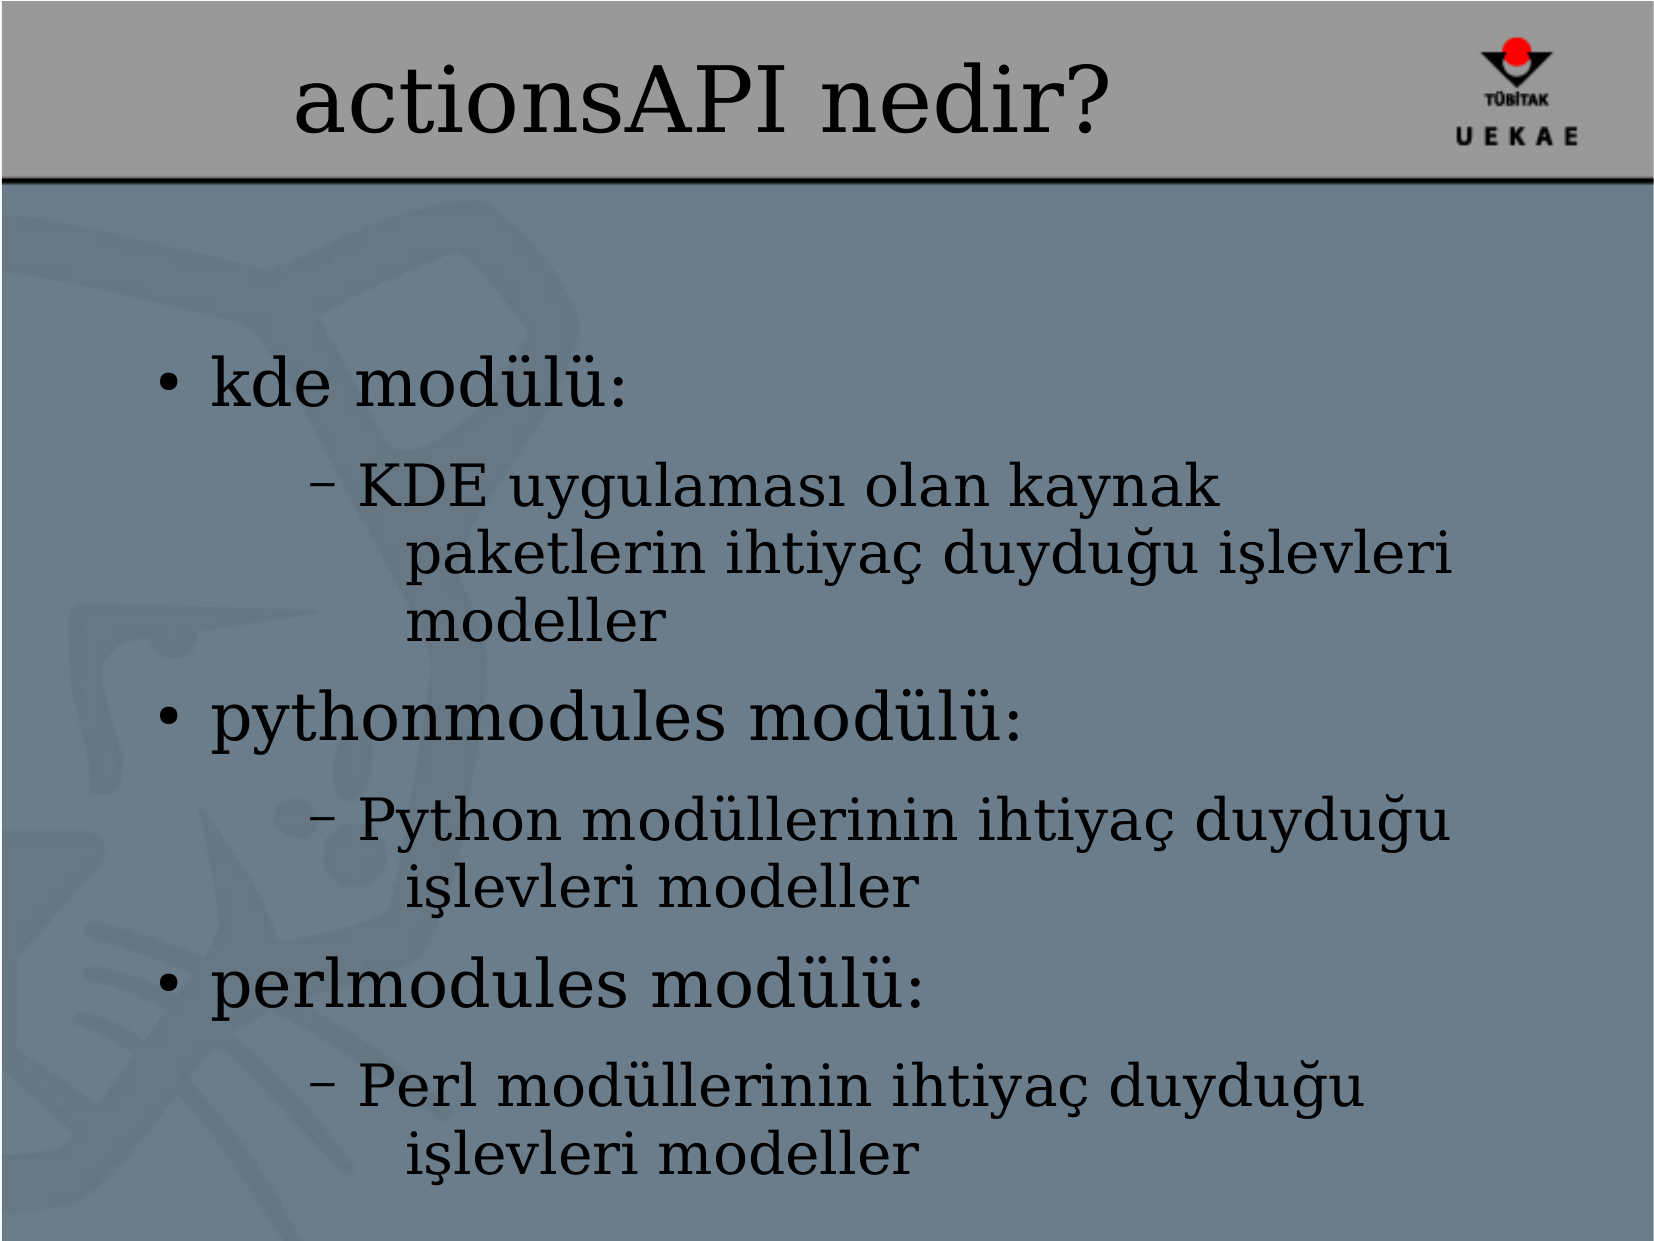

# actionsAPI nedir?
kde modülü:
KDE uygulaması olan kaynak paketlerin ihtiyaç duyduğu işlevleri modeller
pythonmodules modülü:
Python modüllerinin ihtiyaç duyduğu işlevleri modeller
perlmodules modülü:
Perl modüllerinin ihtiyaç duyduğu işlevleri modeller